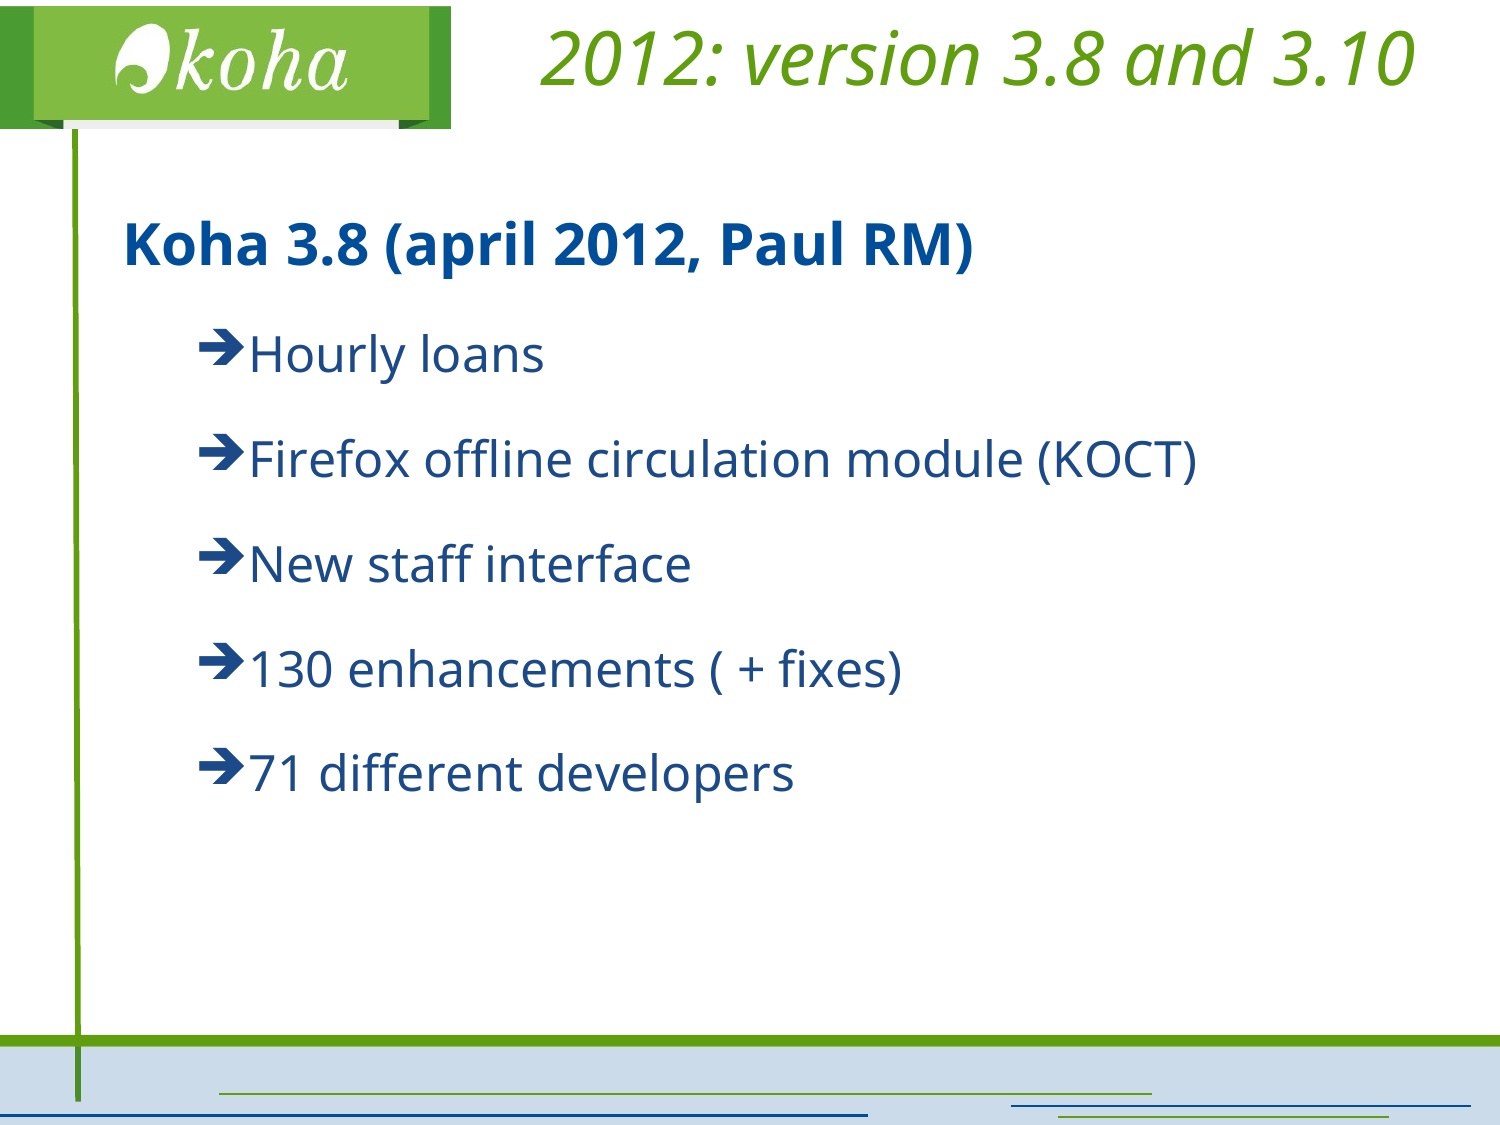

# 2012: version 3.8 and 3.10
Koha 3.8 (april 2012, Paul RM)
Hourly loans
Firefox offline circulation module (KOCT)
New staff interface
130 enhancements ( + fixes)
71 different developers